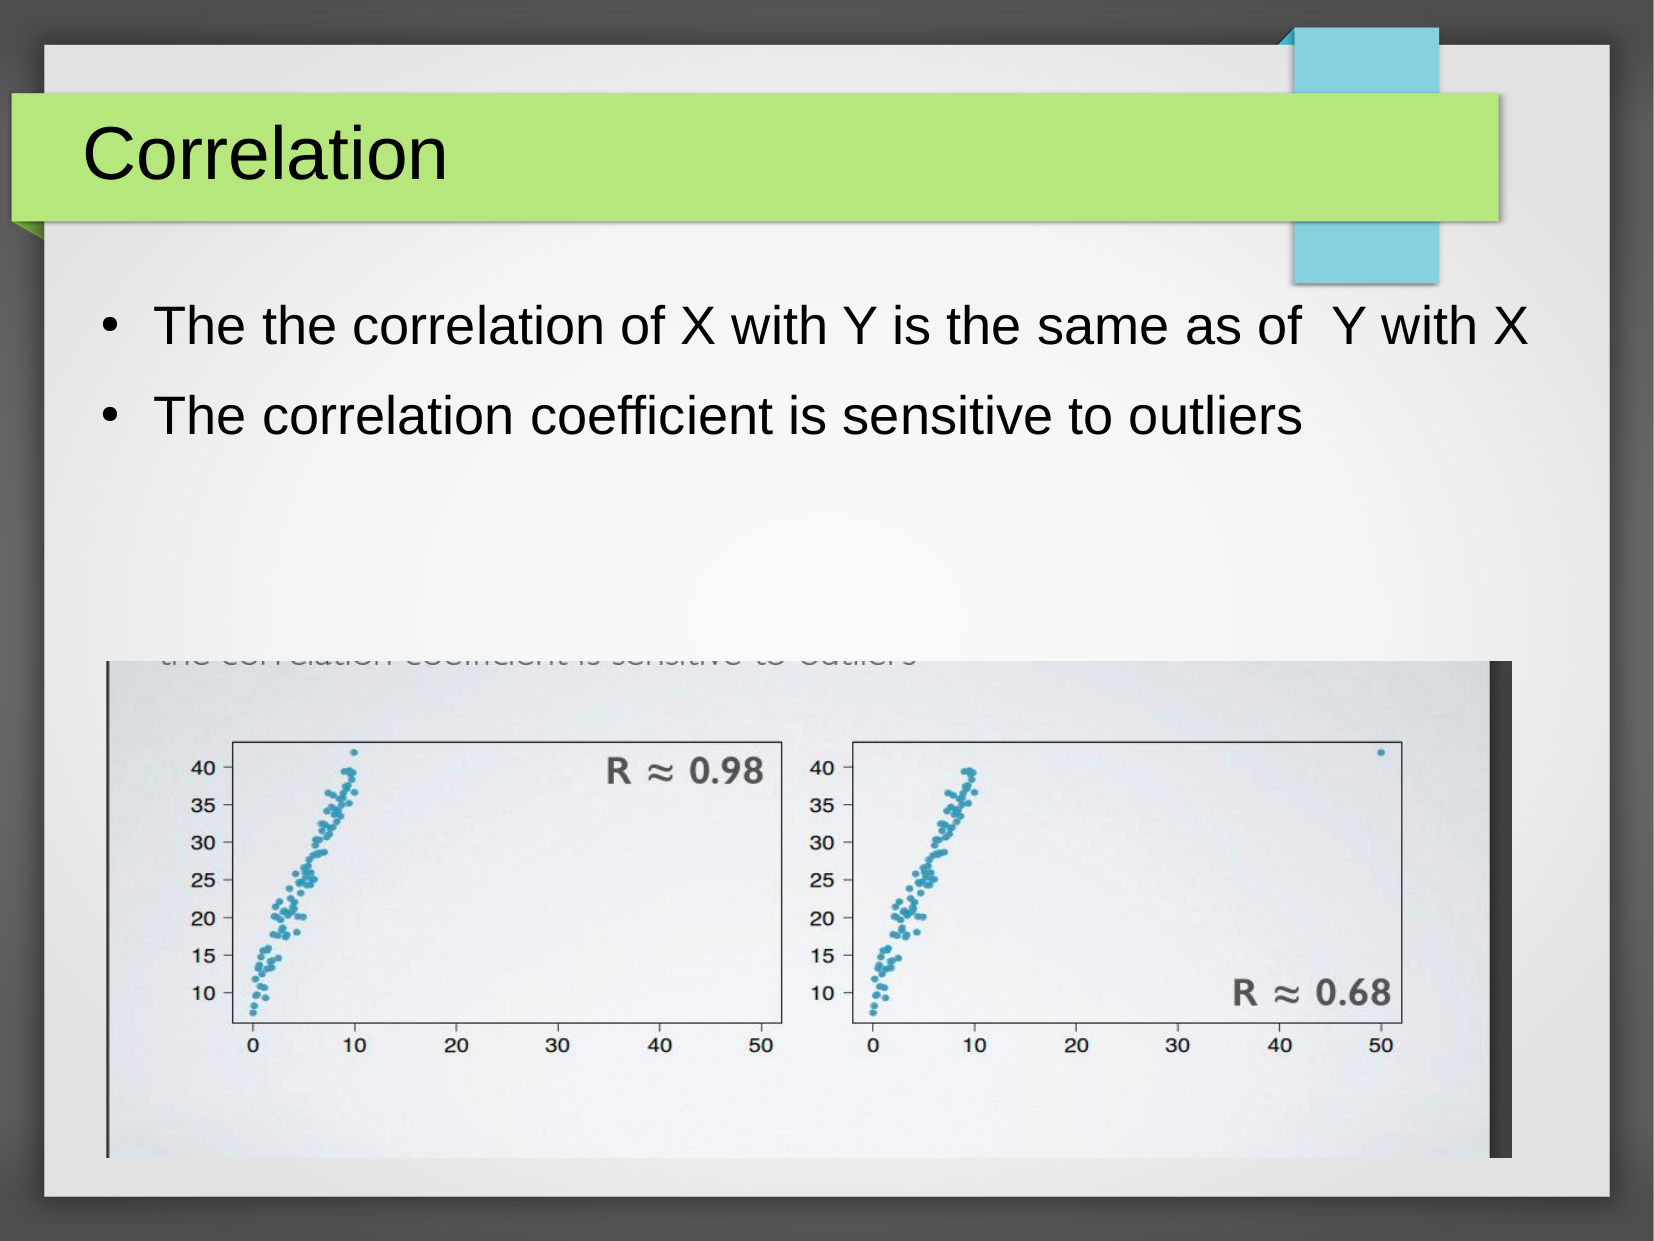

# Correlation
The the correlation of X with Y is the same as of Y with X
The correlation coefficient is sensitive to outliers